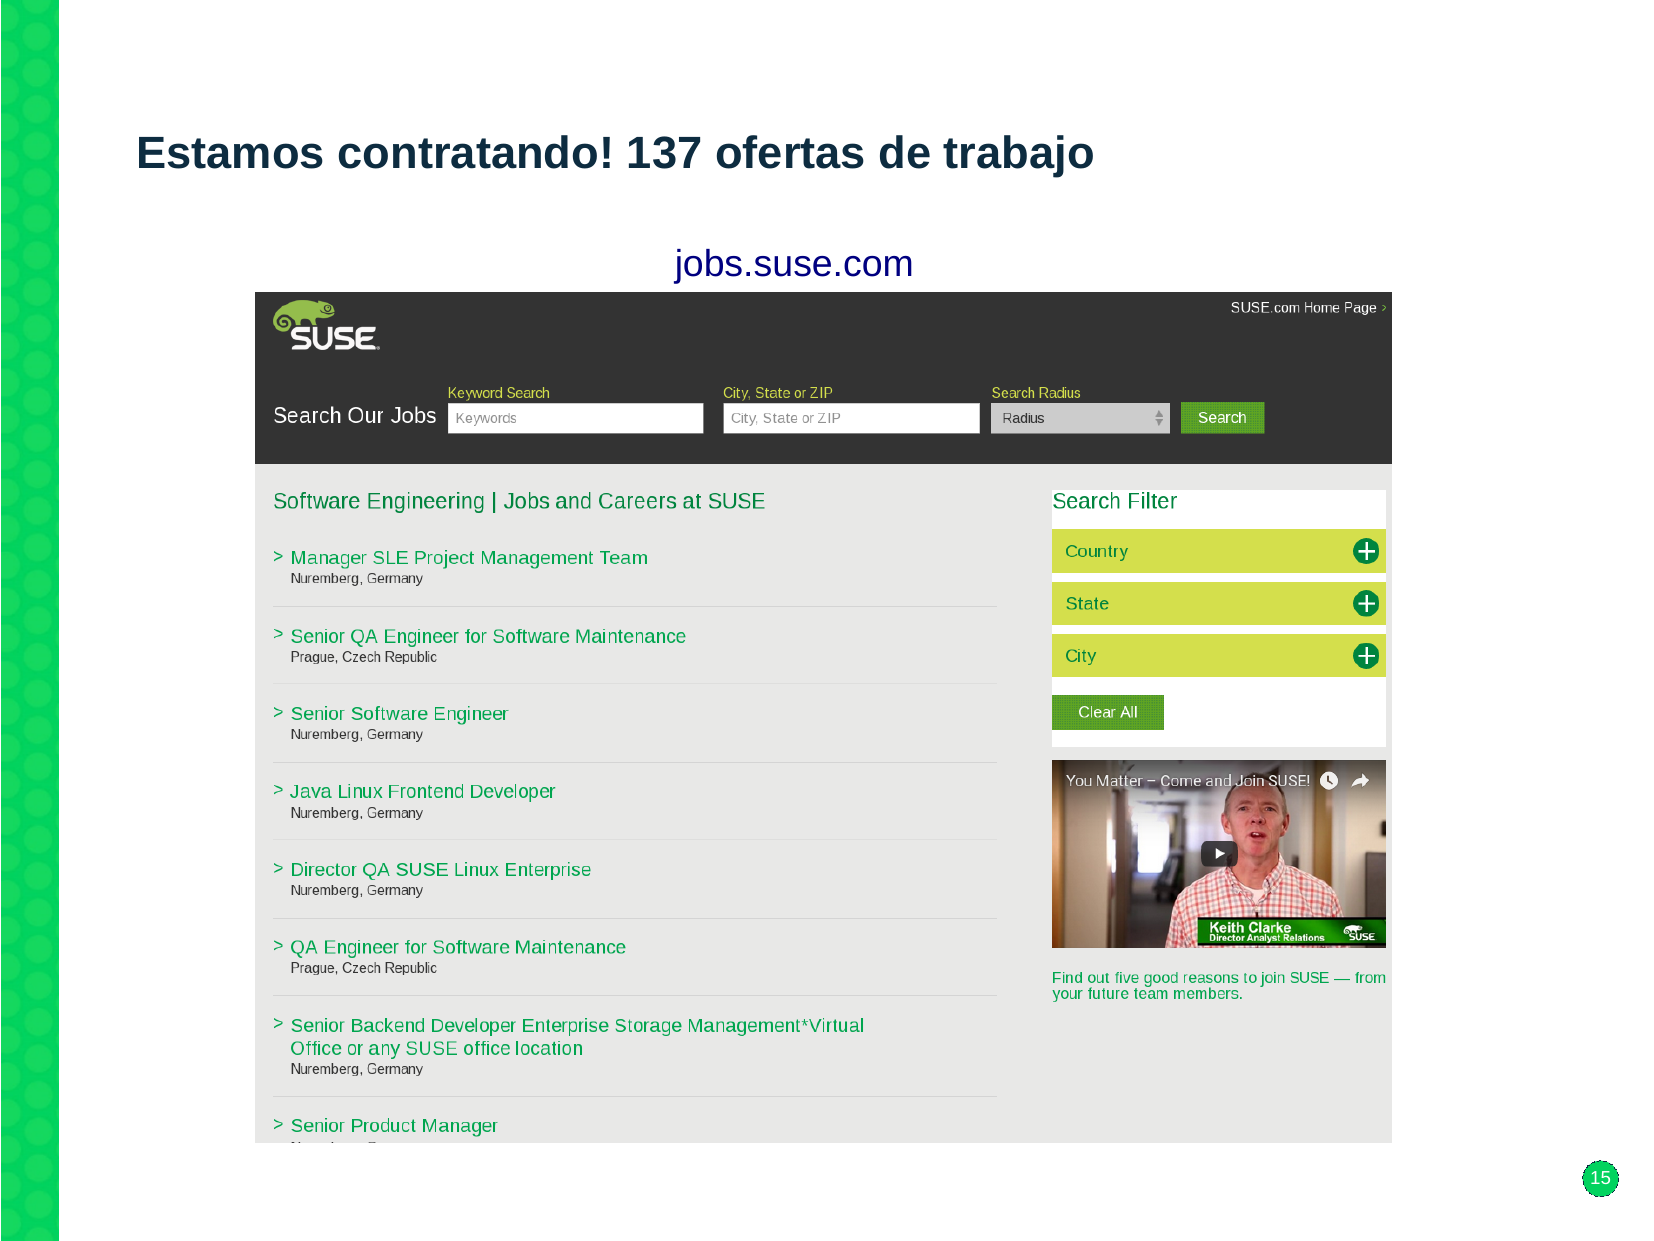

# Estamos contratando! 137 ofertas de trabajo
jobs.suse.com
15